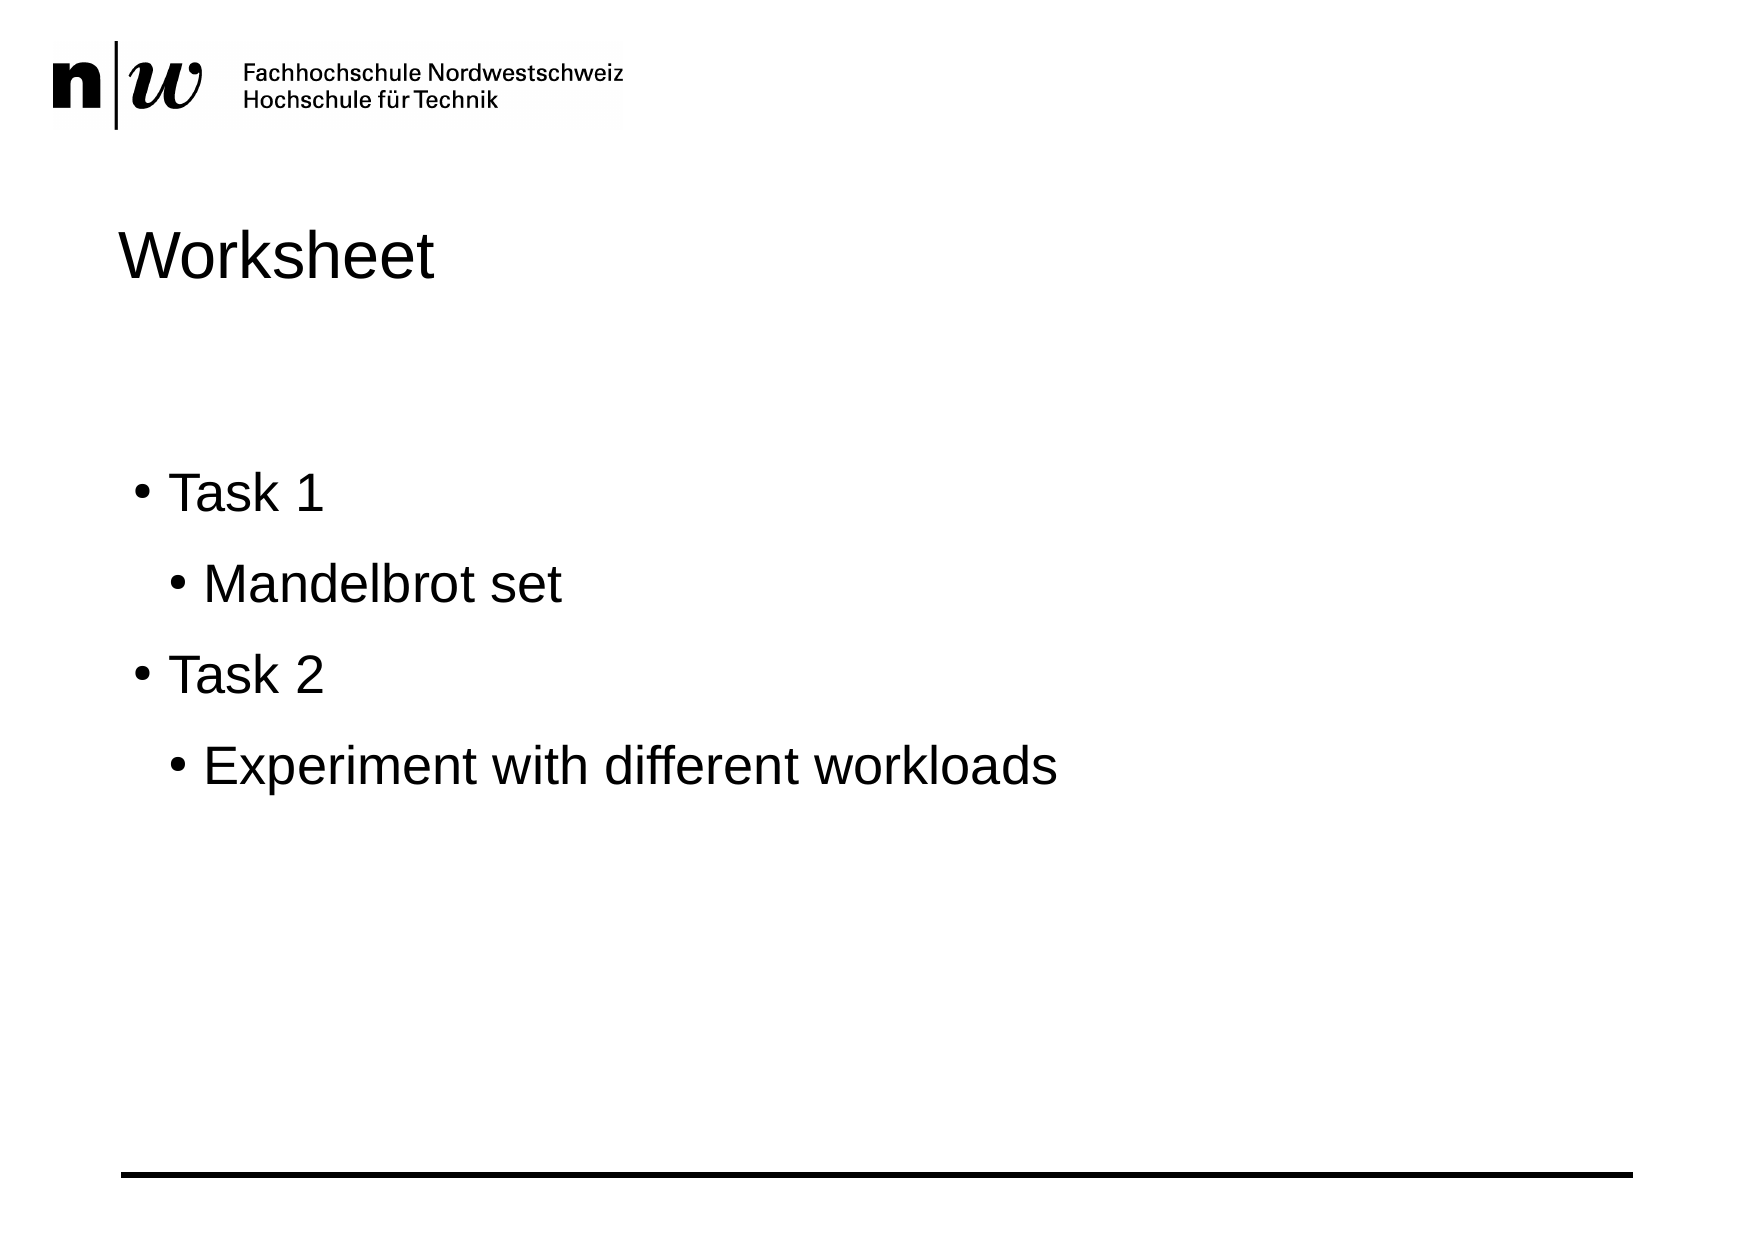

Worksheet
Task 1
Mandelbrot set
Task 2
Experiment with different workloads